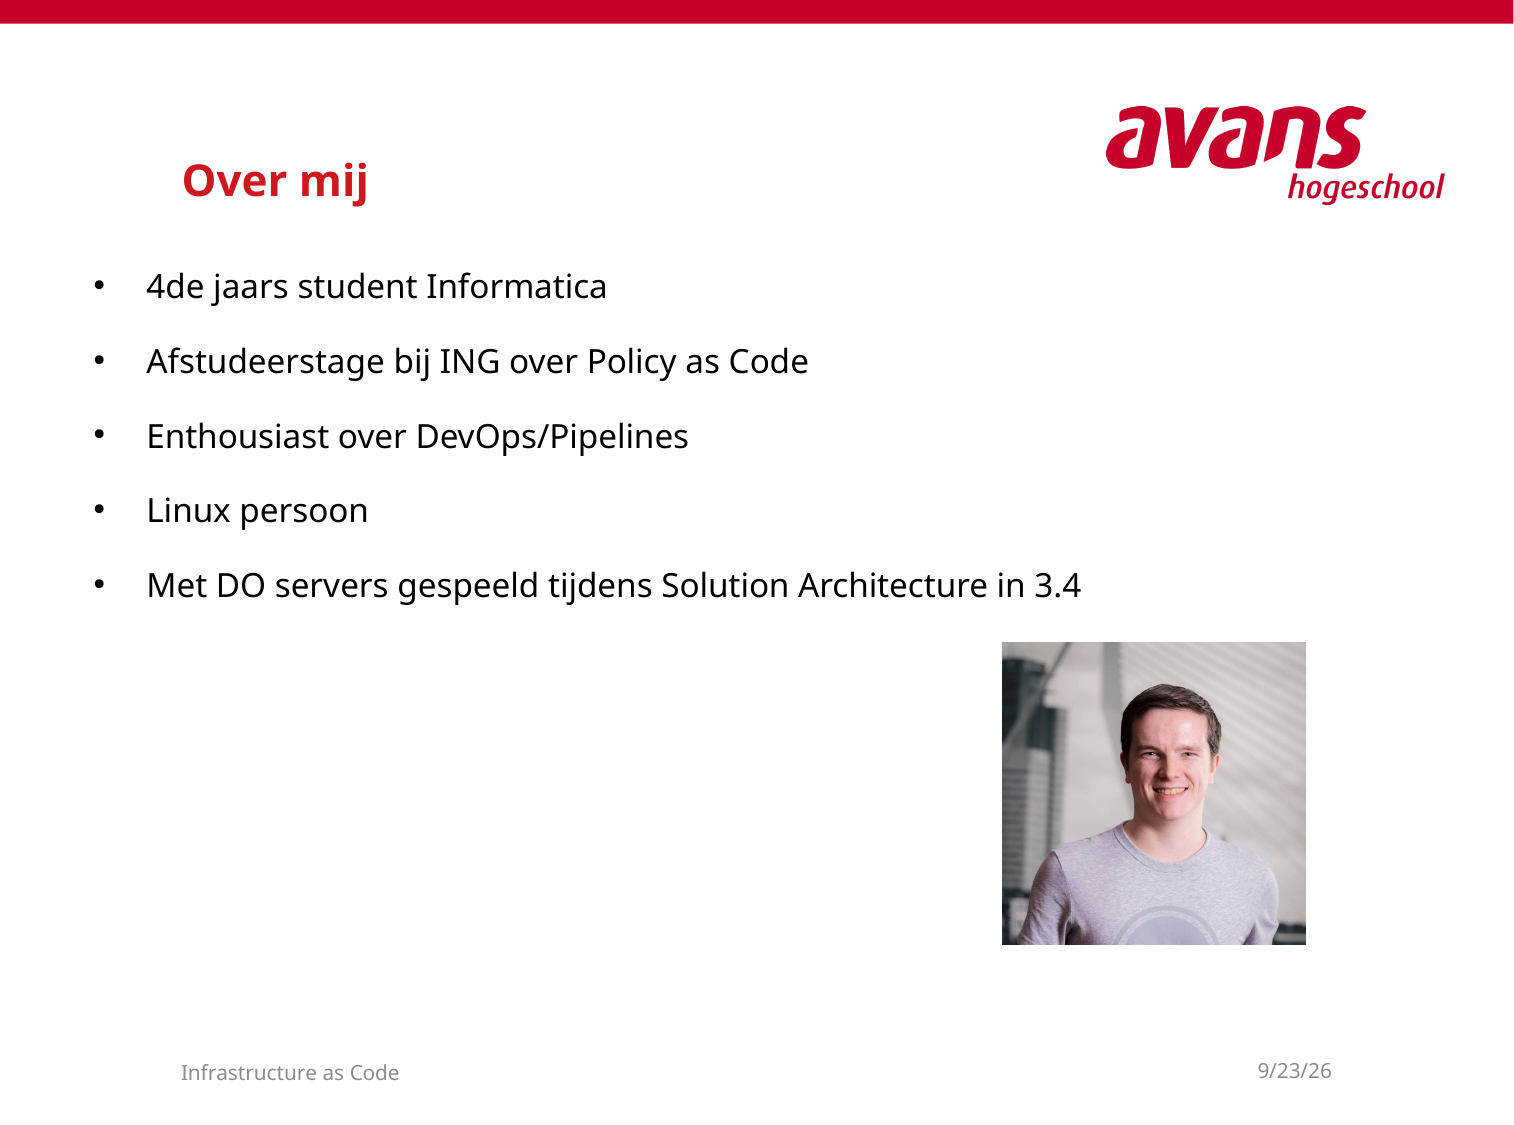

# Over mij
4de jaars student Informatica
Afstudeerstage bij ING over Policy as Code
Enthousiast over DevOps/Pipelines
Linux persoon
Met DO servers gespeeld tijdens Solution Architecture in 3.4